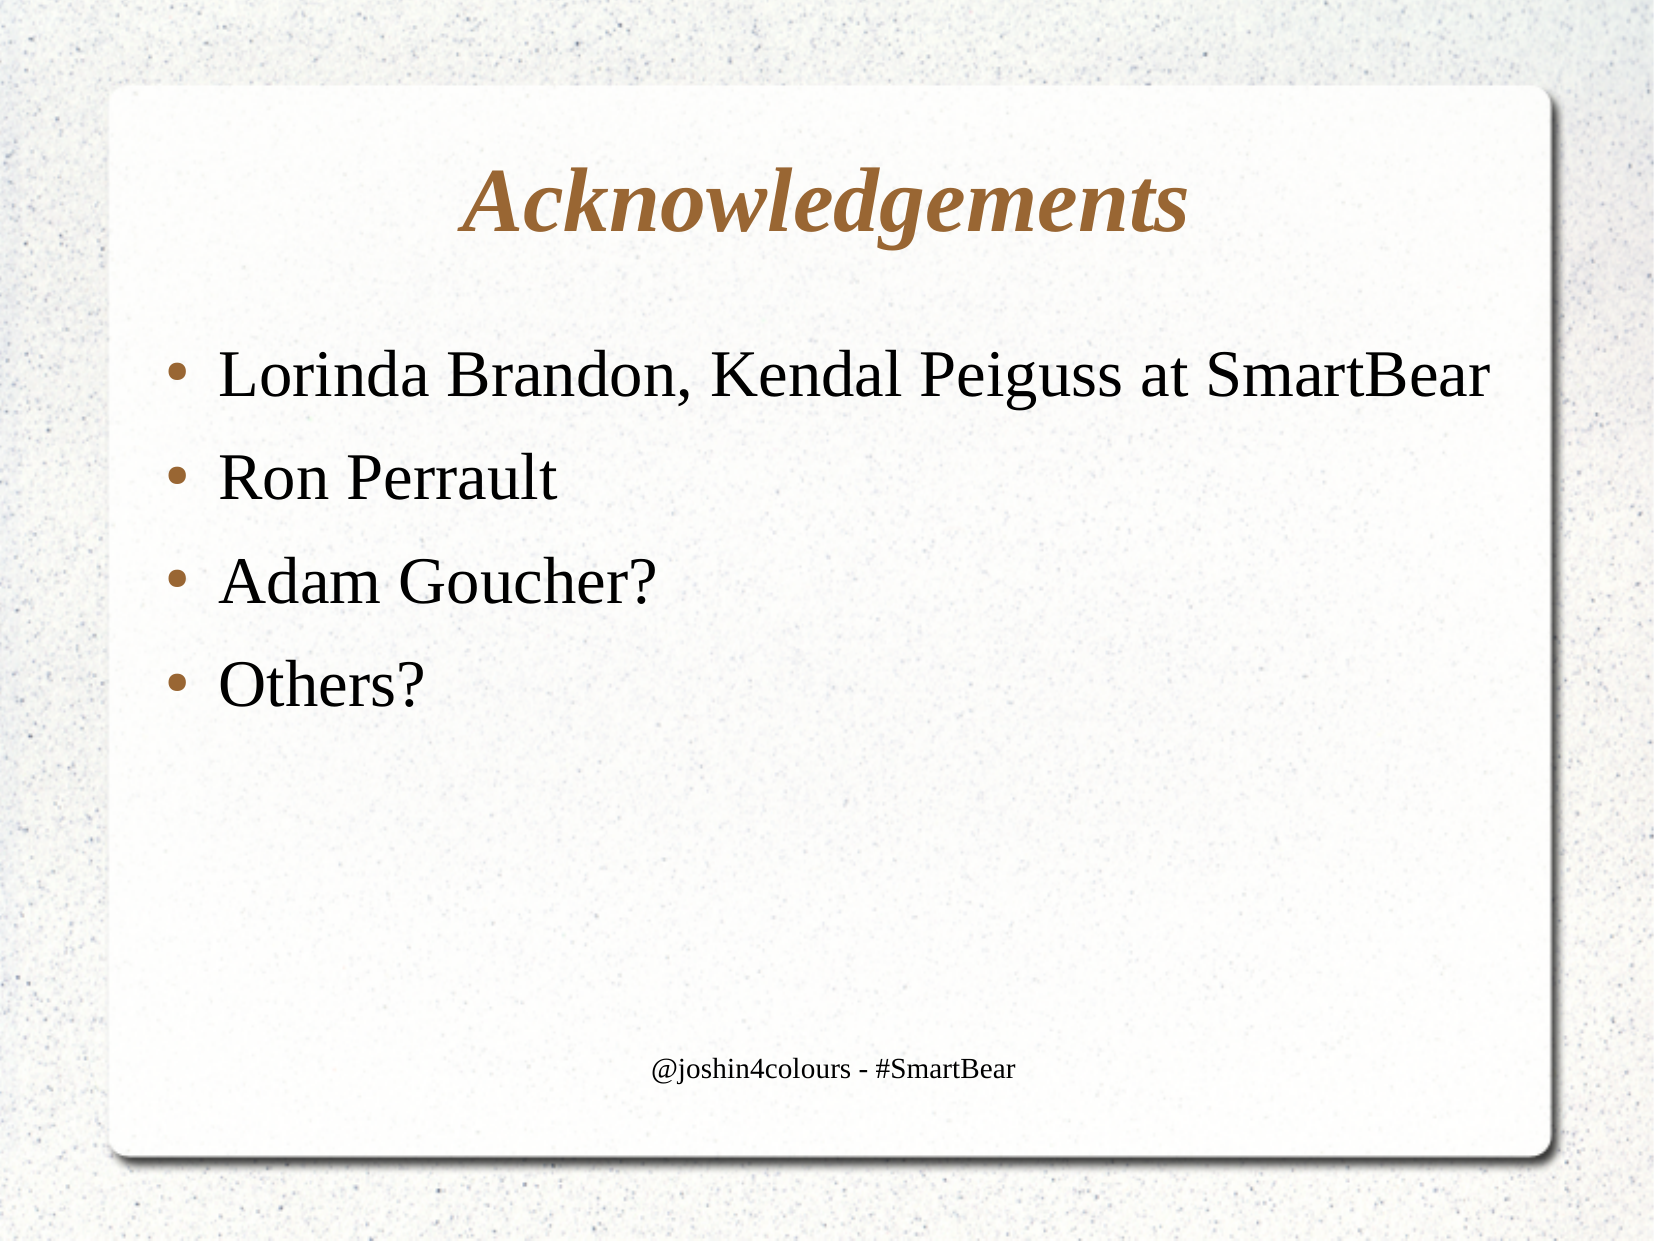

# Acknowledgements
Lorinda Brandon, Kendal Peiguss at SmartBear
Ron Perrault
Adam Goucher?
Others?
@joshin4colours - #SmartBear